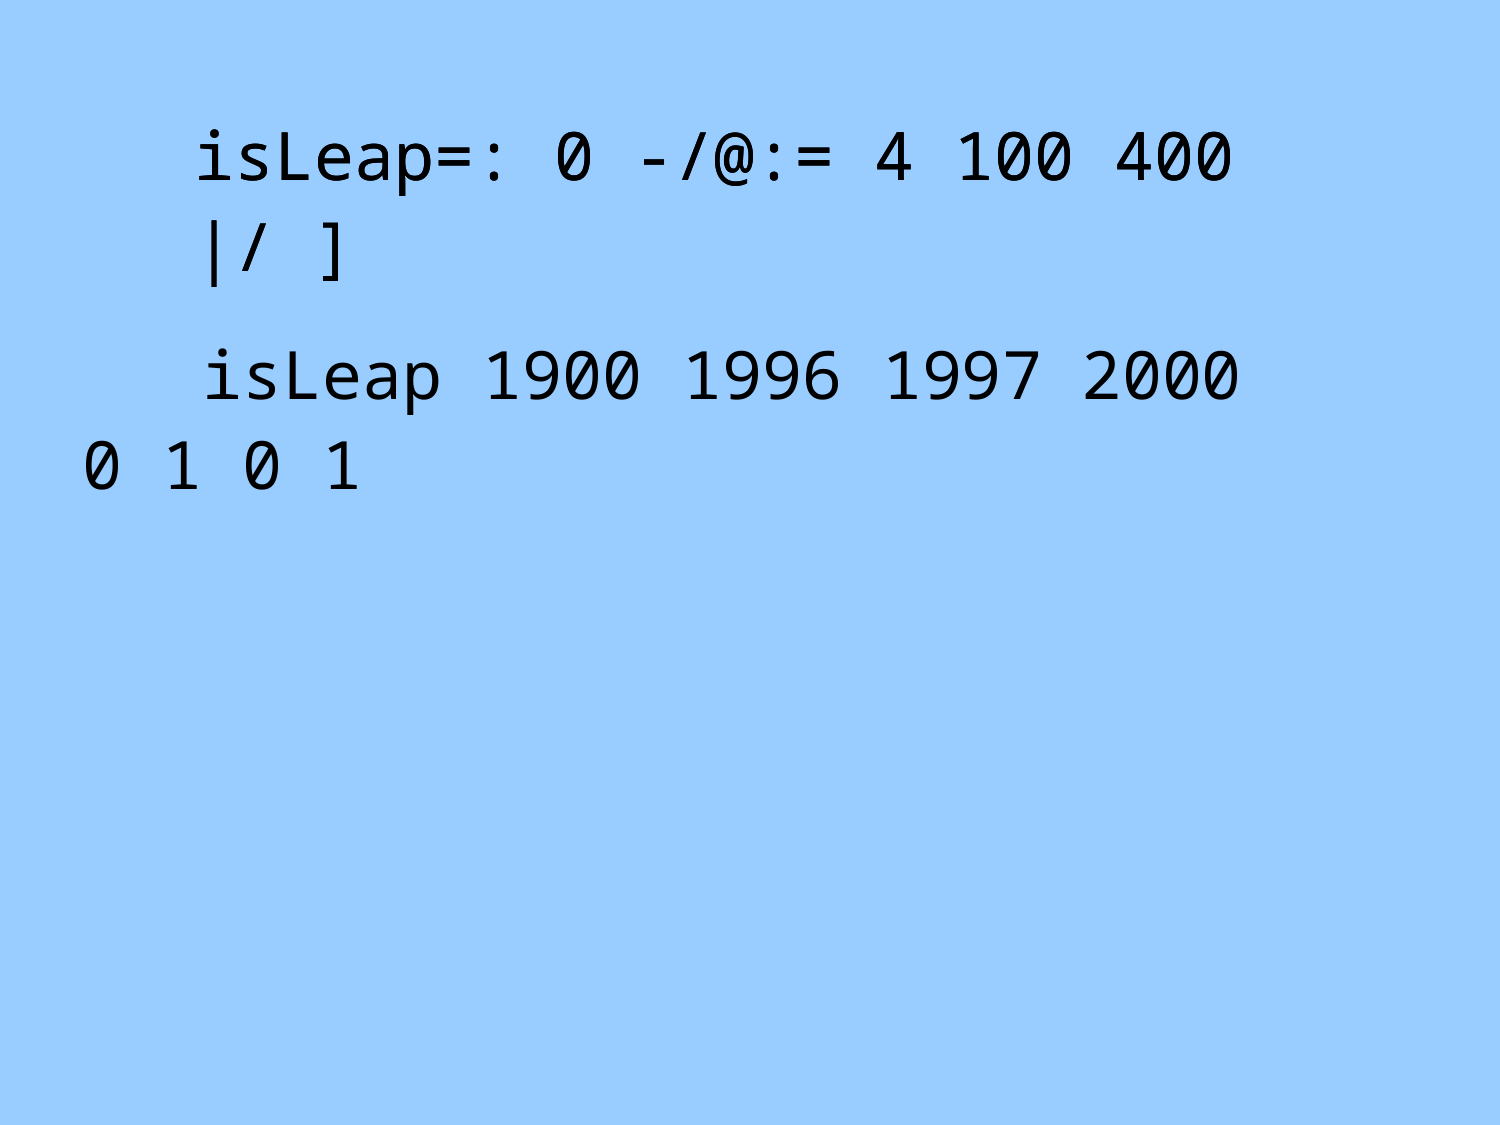

isLeap=: 0 -/@:= 4 100 400 |/ ]
isLeap=: 0 -/@:= 4 100 400 |/ ]
 isLeap 1900 1996 1997 2000
0 1 0 1